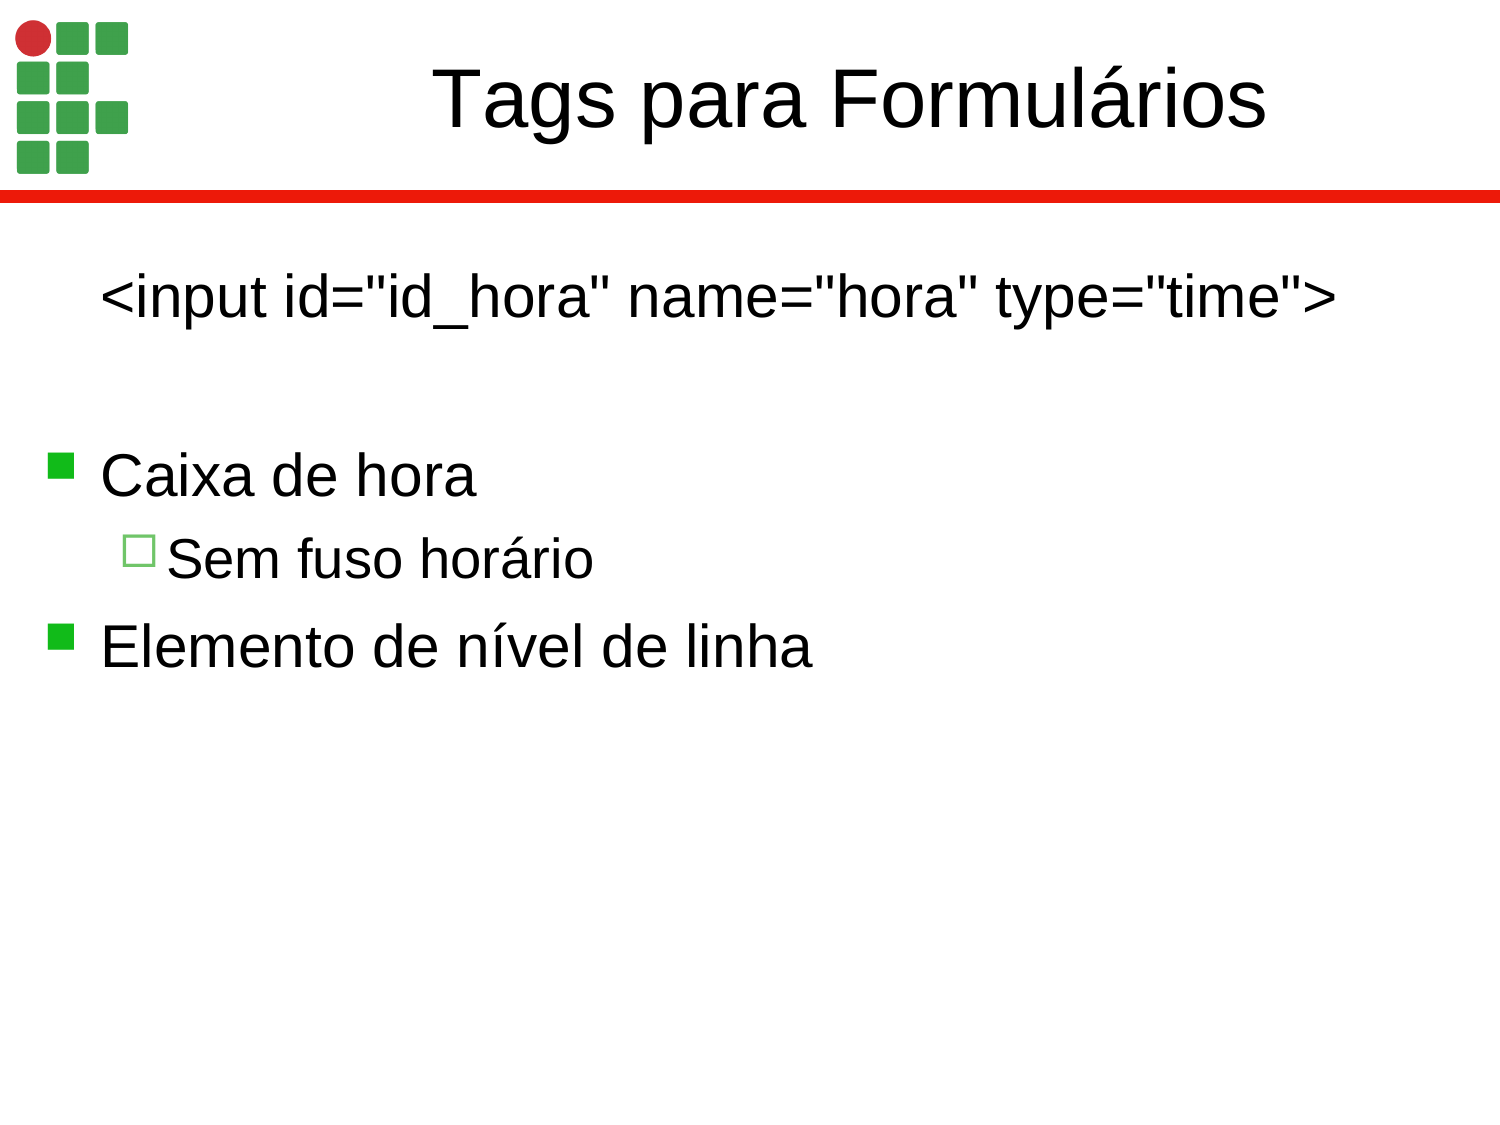

# Tags para Formulários
<input id="id_hora" name="hora" type="time">
Caixa de hora
Sem fuso horário
Elemento de nível de linha